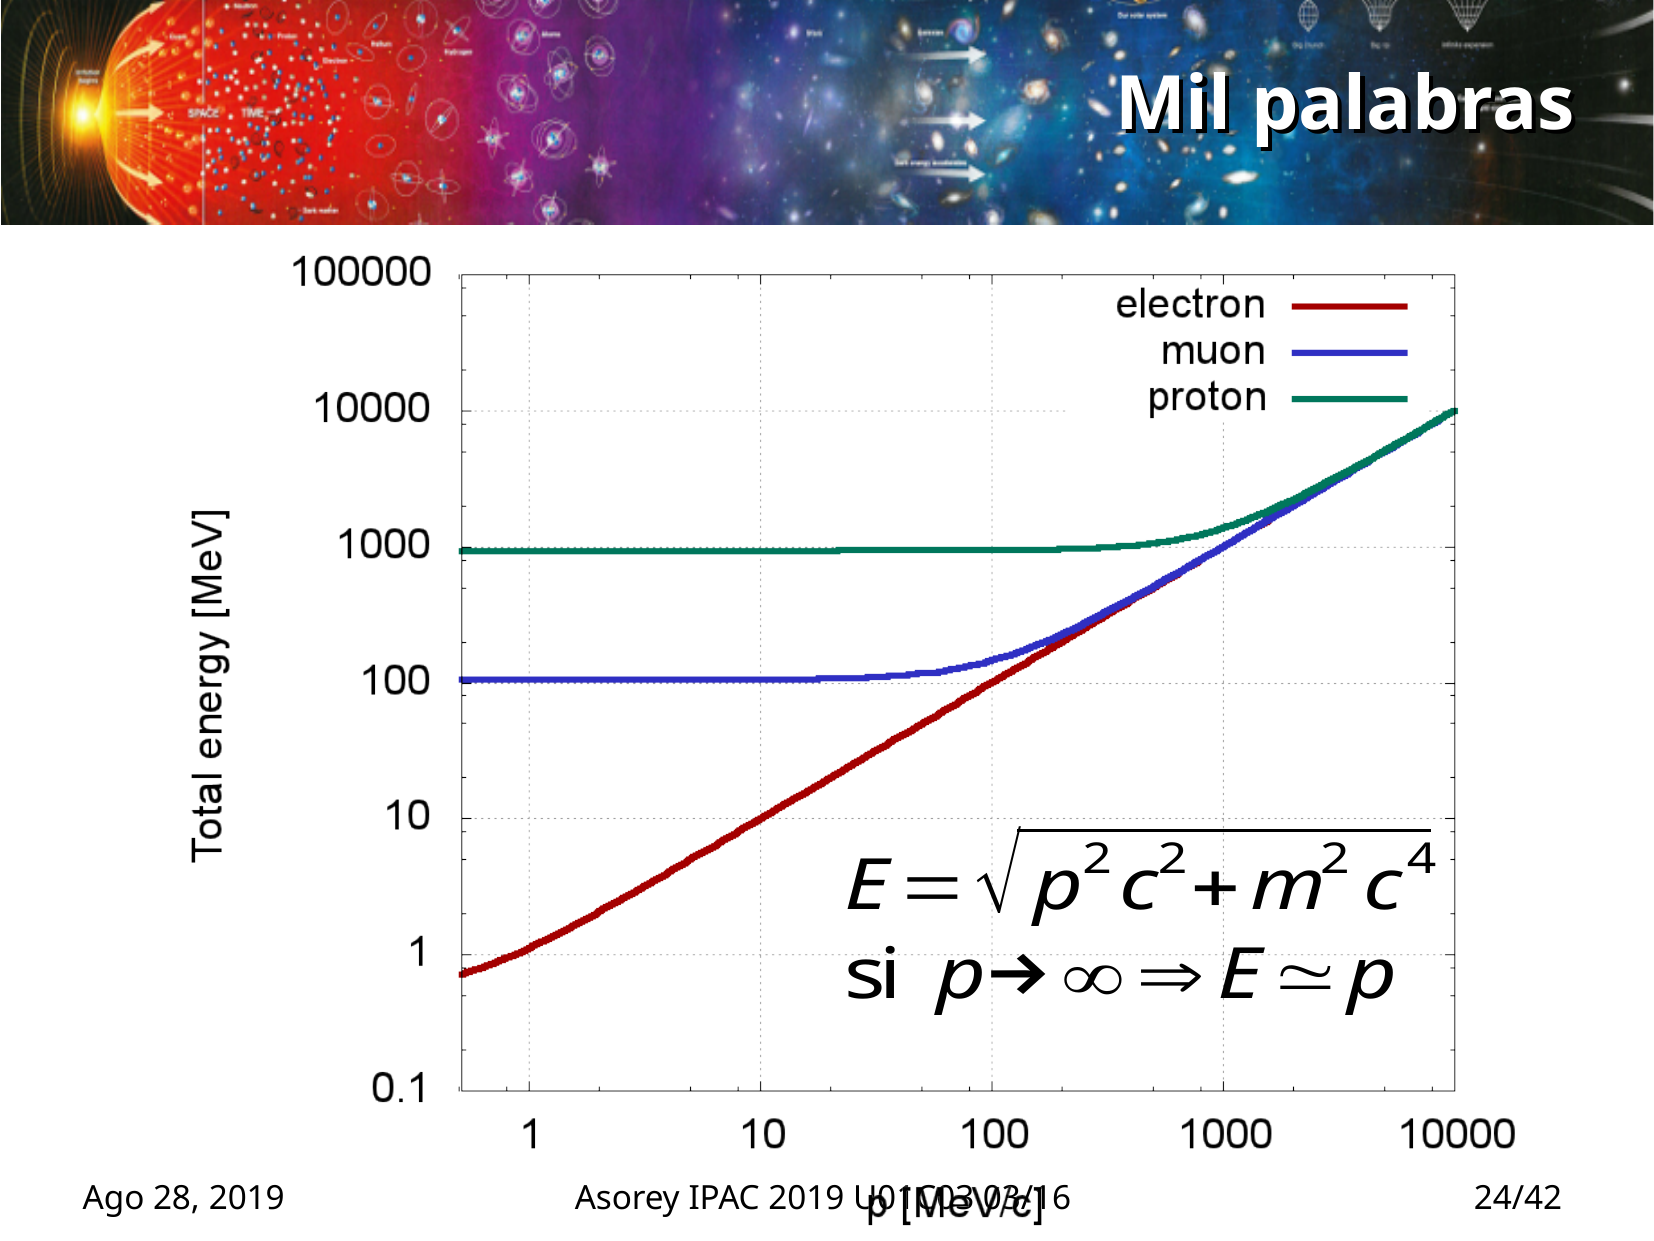

# Mil palabras
Ago 28, 2019
Asorey IPAC 2019 U01C03 03/16
24